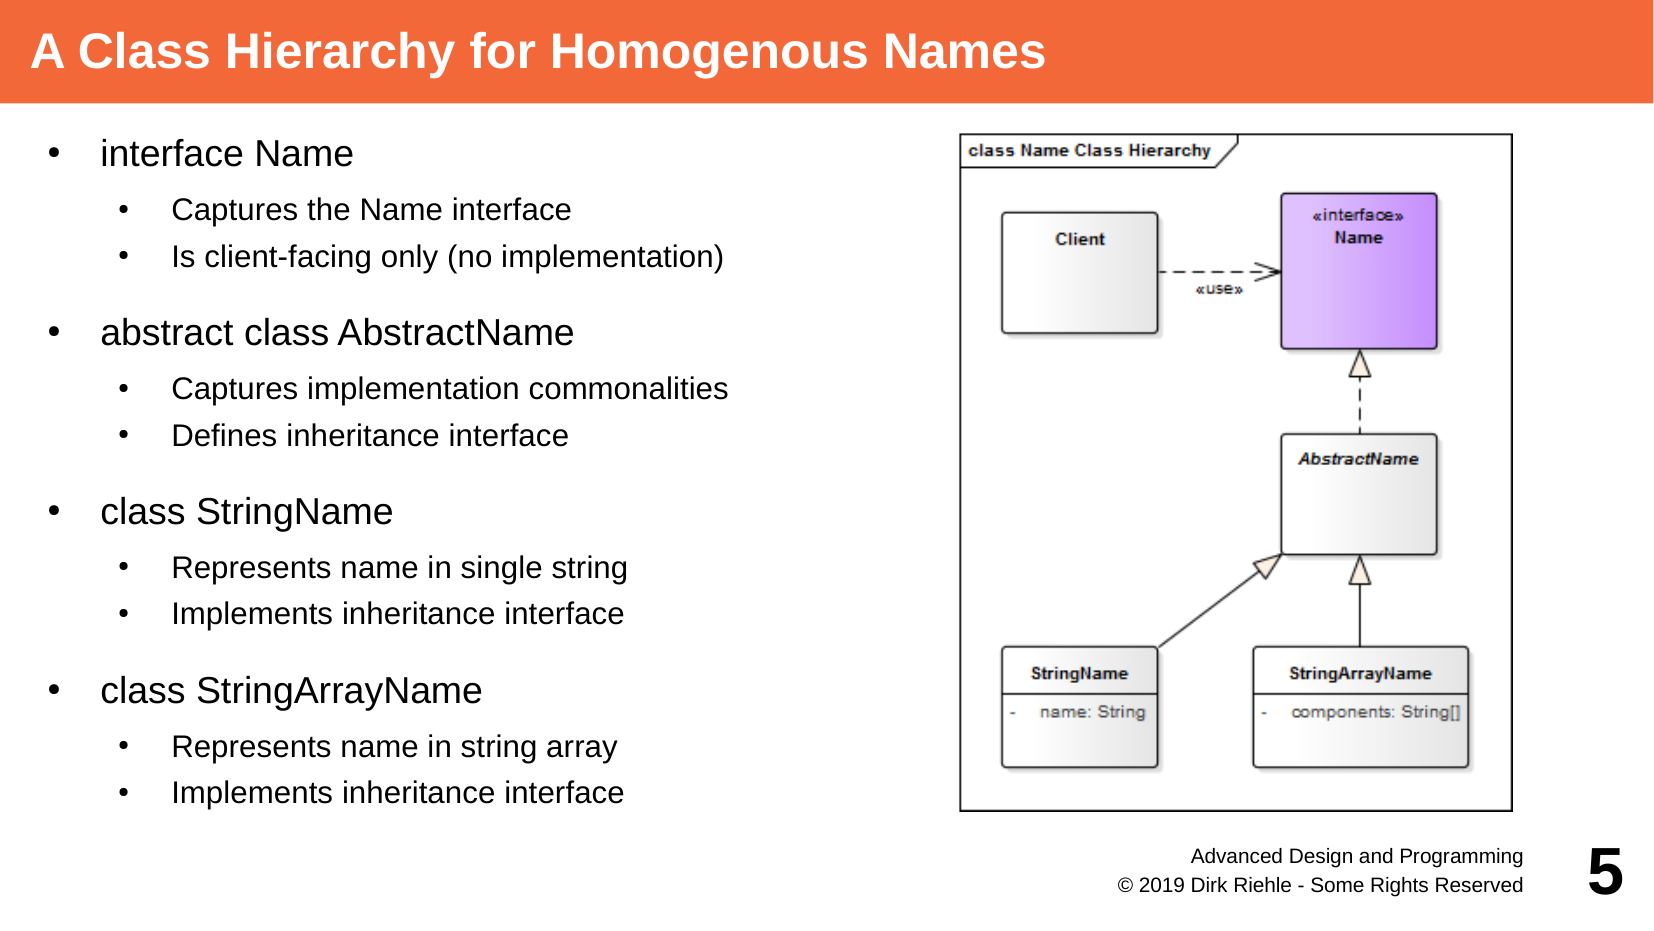

# A Class Hierarchy for Homogenous Names
interface Name
Captures the Name interface
Is client-facing only (no implementation)
abstract class AbstractName
Captures implementation commonalities
Defines inheritance interface
class StringName
Represents name in single string
Implements inheritance interface
class StringArrayName
Represents name in string array
Implements inheritance interface
Advanced Design and Programming
5
© 2019 Dirk Riehle - Some Rights Reserved